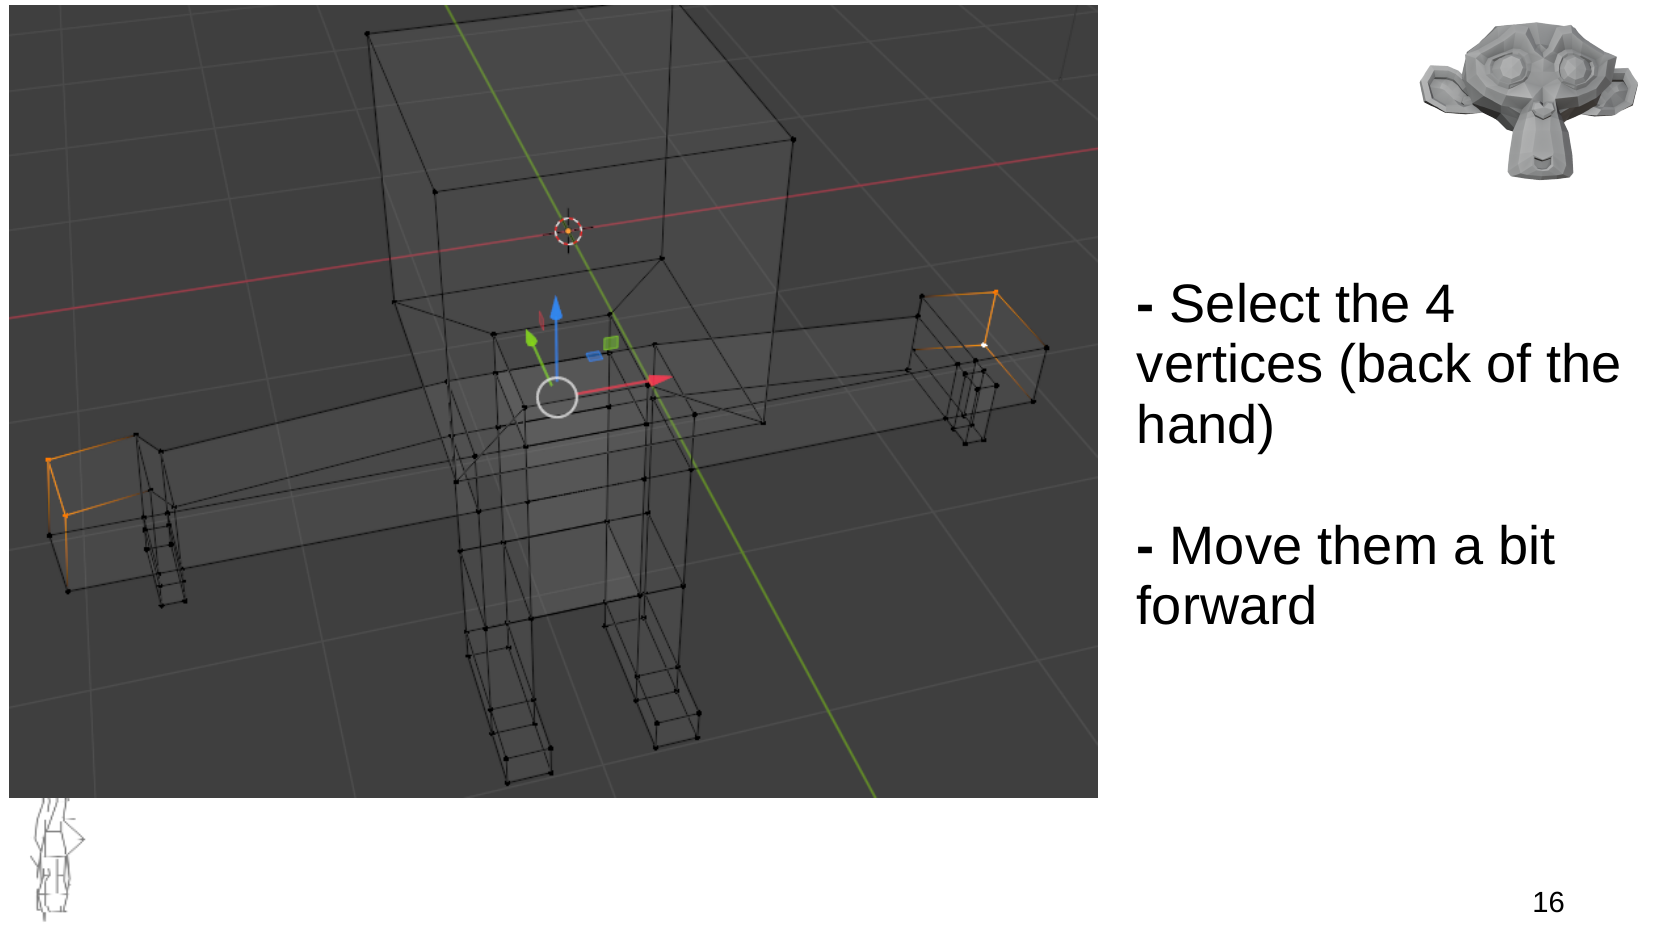

- Select the 4 vertices (back of the hand)
- Move them a bit forward
16